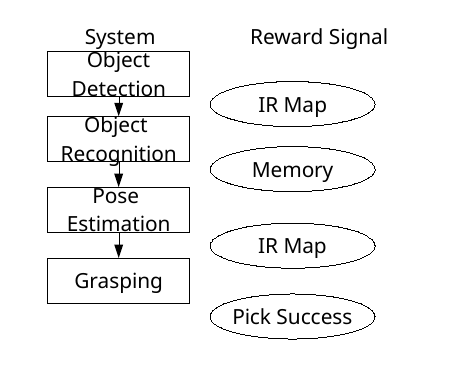

System
Reward Signal
Object
Detection
IR Map
Object
Recognition
Memory
Pose
Estimation
IR Map
Grasping
Pick Success